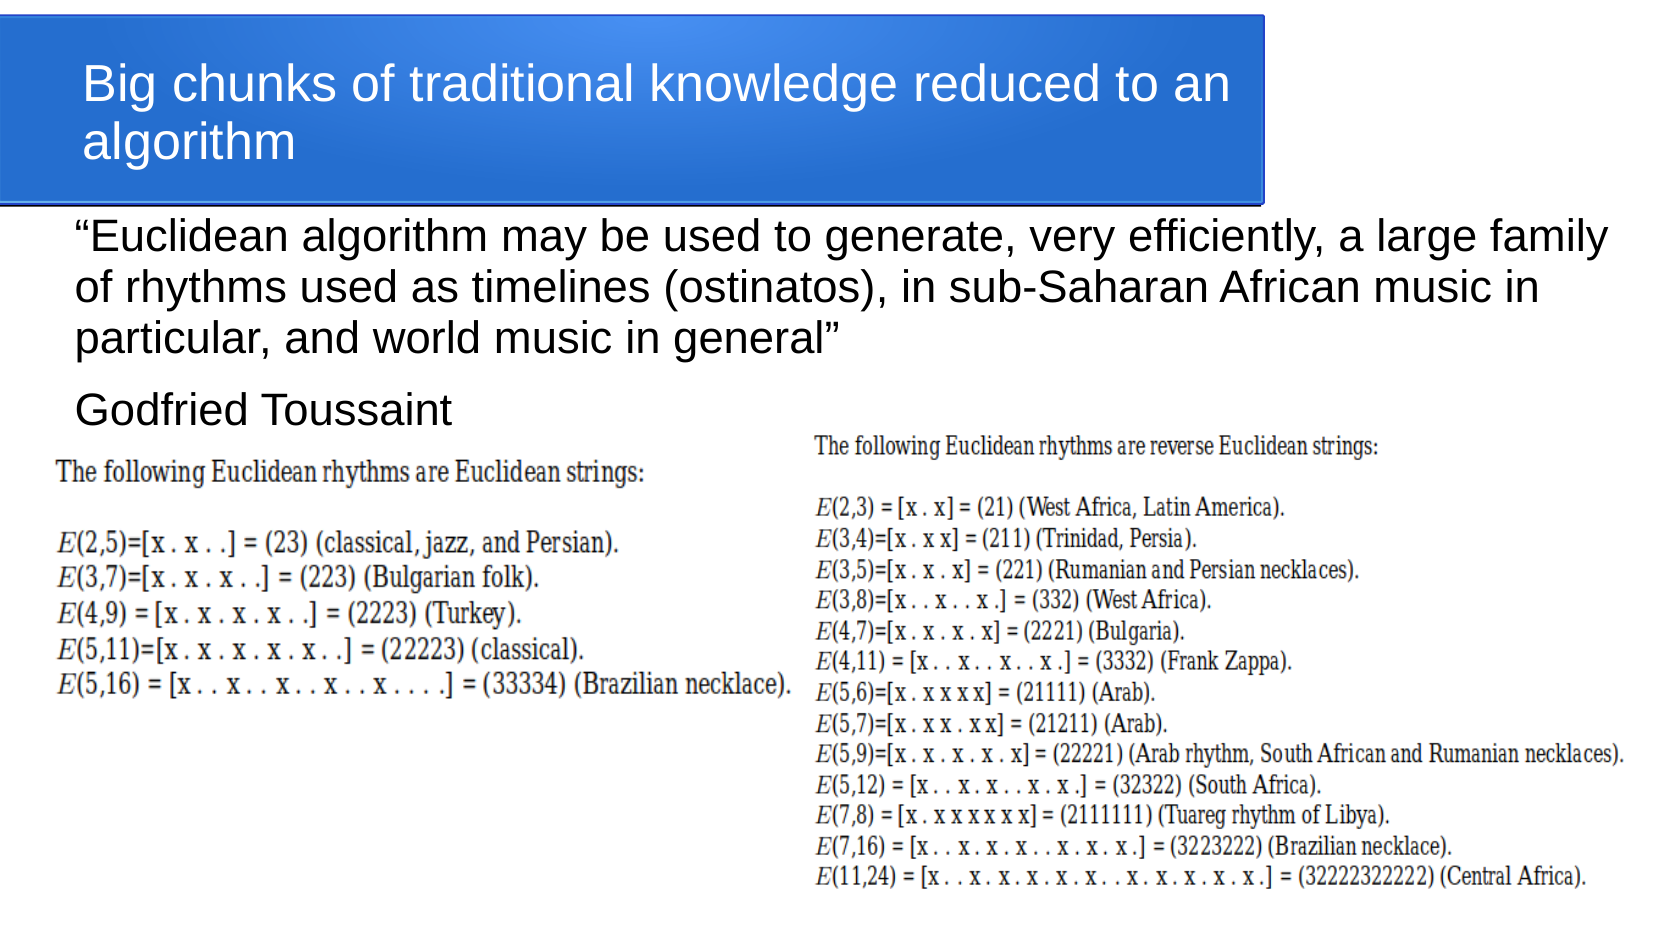

# Big chunks of traditional knowledge reduced to an algorithm
“Euclidean algorithm may be used to generate, very efficiently, a large family of rhythms used as timelines (ostinatos), in sub-Saharan African music in particular, and world music in general”
Godfried Toussaint